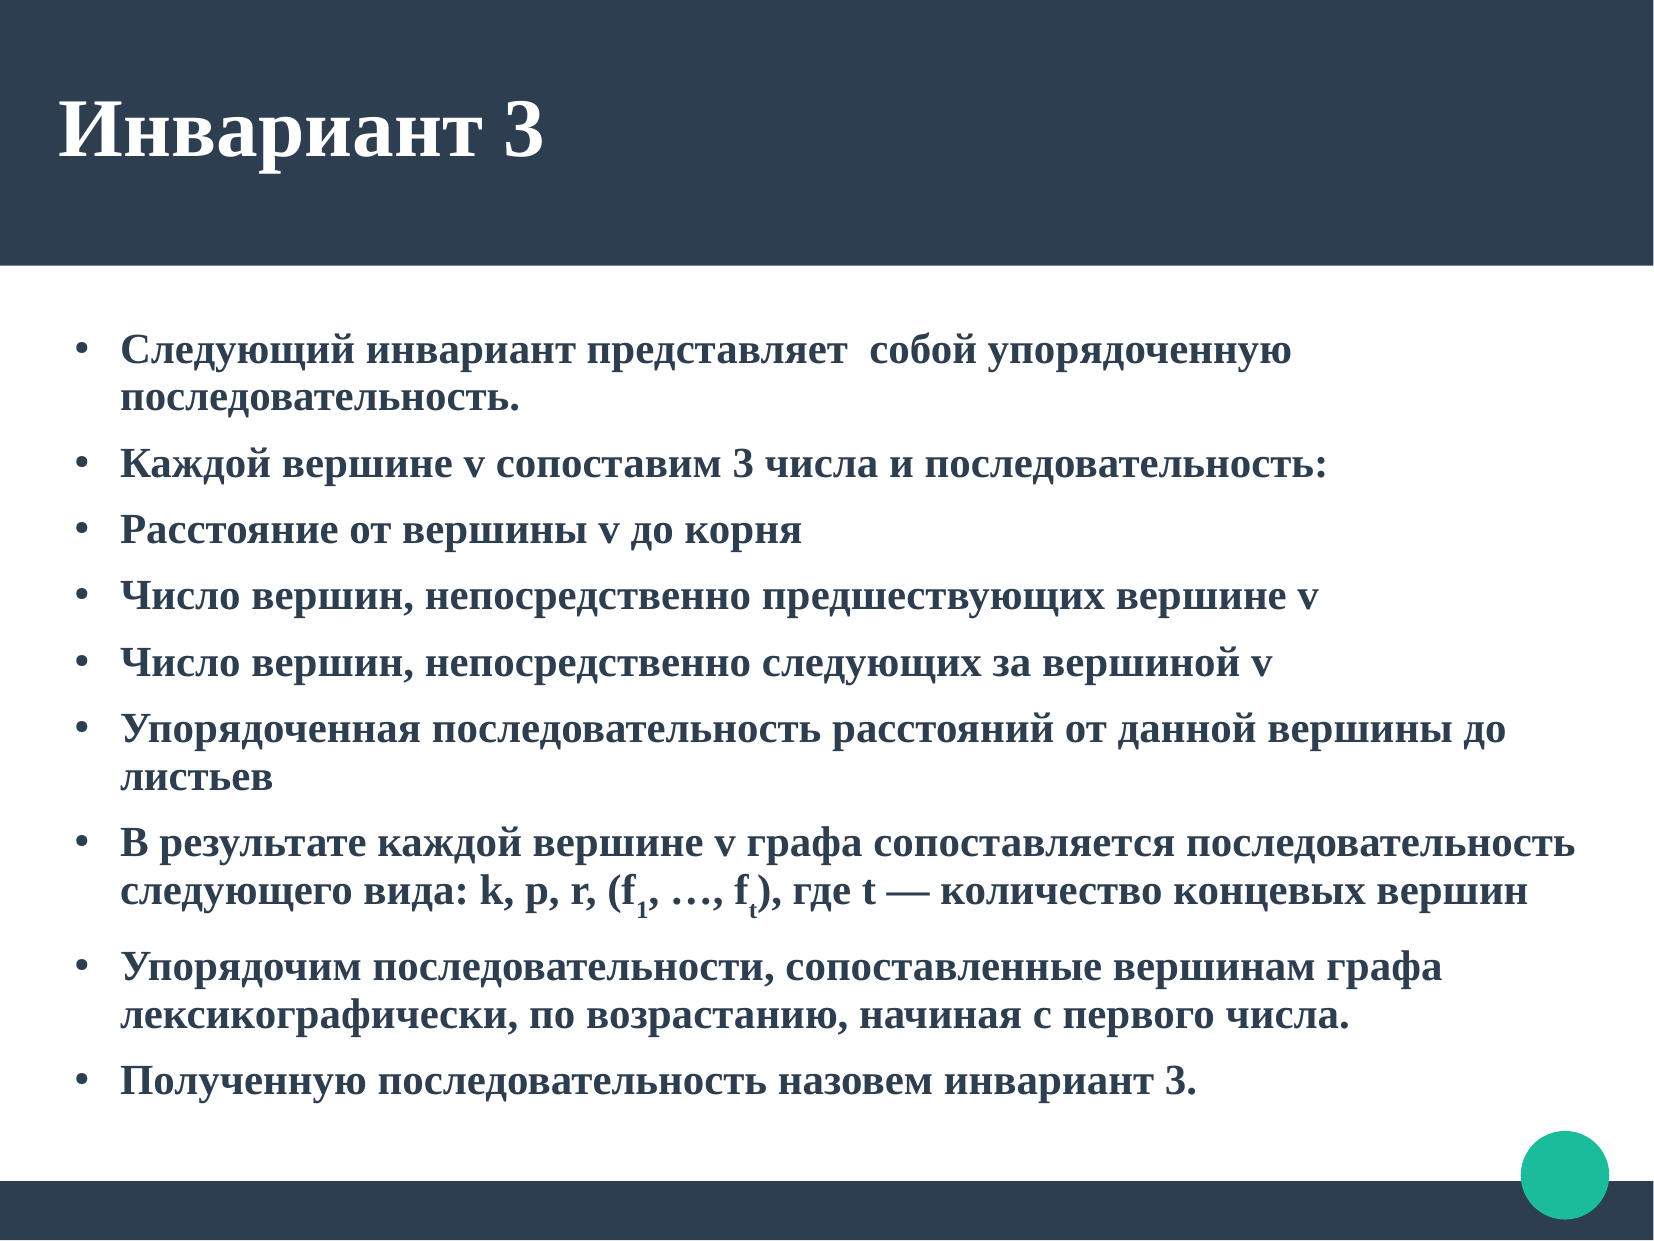

# Инвариант 3
Следующий инвариант представляет собой упорядоченную последовательность.
Каждой вершине v сопоставим 3 числа и последовательность:
Расстояние от вершины v до корня
Число вершин, непосредственно предшествующих вершине v
Число вершин, непосредственно следующих за вершиной v
Упорядоченная последовательность расстояний от данной вершины до листьев
В результате каждой вершине v графа сопоставляется последовательность следующего вида: k, p, r, (f1, …, ft), где t — количество концевых вершин
Упорядочим последовательности, сопоставленные вершинам графа лексикографически, по возрастанию, начиная с первого числа.
Полученную последовательность назовем инвариант 3.